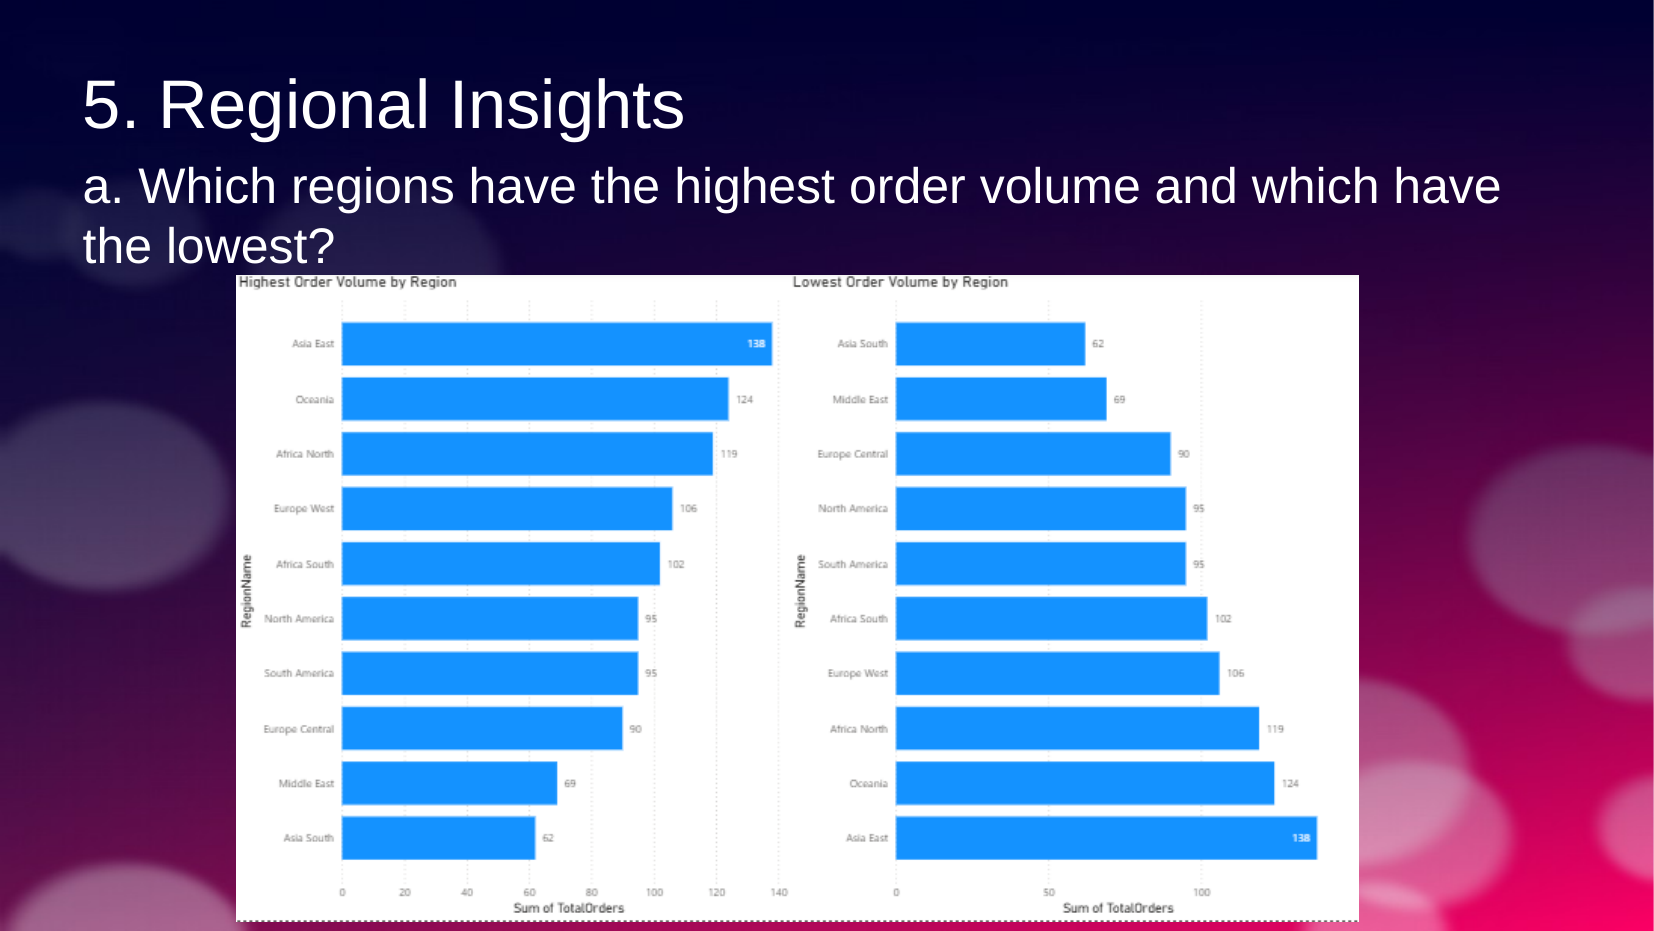

# 5. Regional Insights
a. Which regions have the highest order volume and which have the lowest?